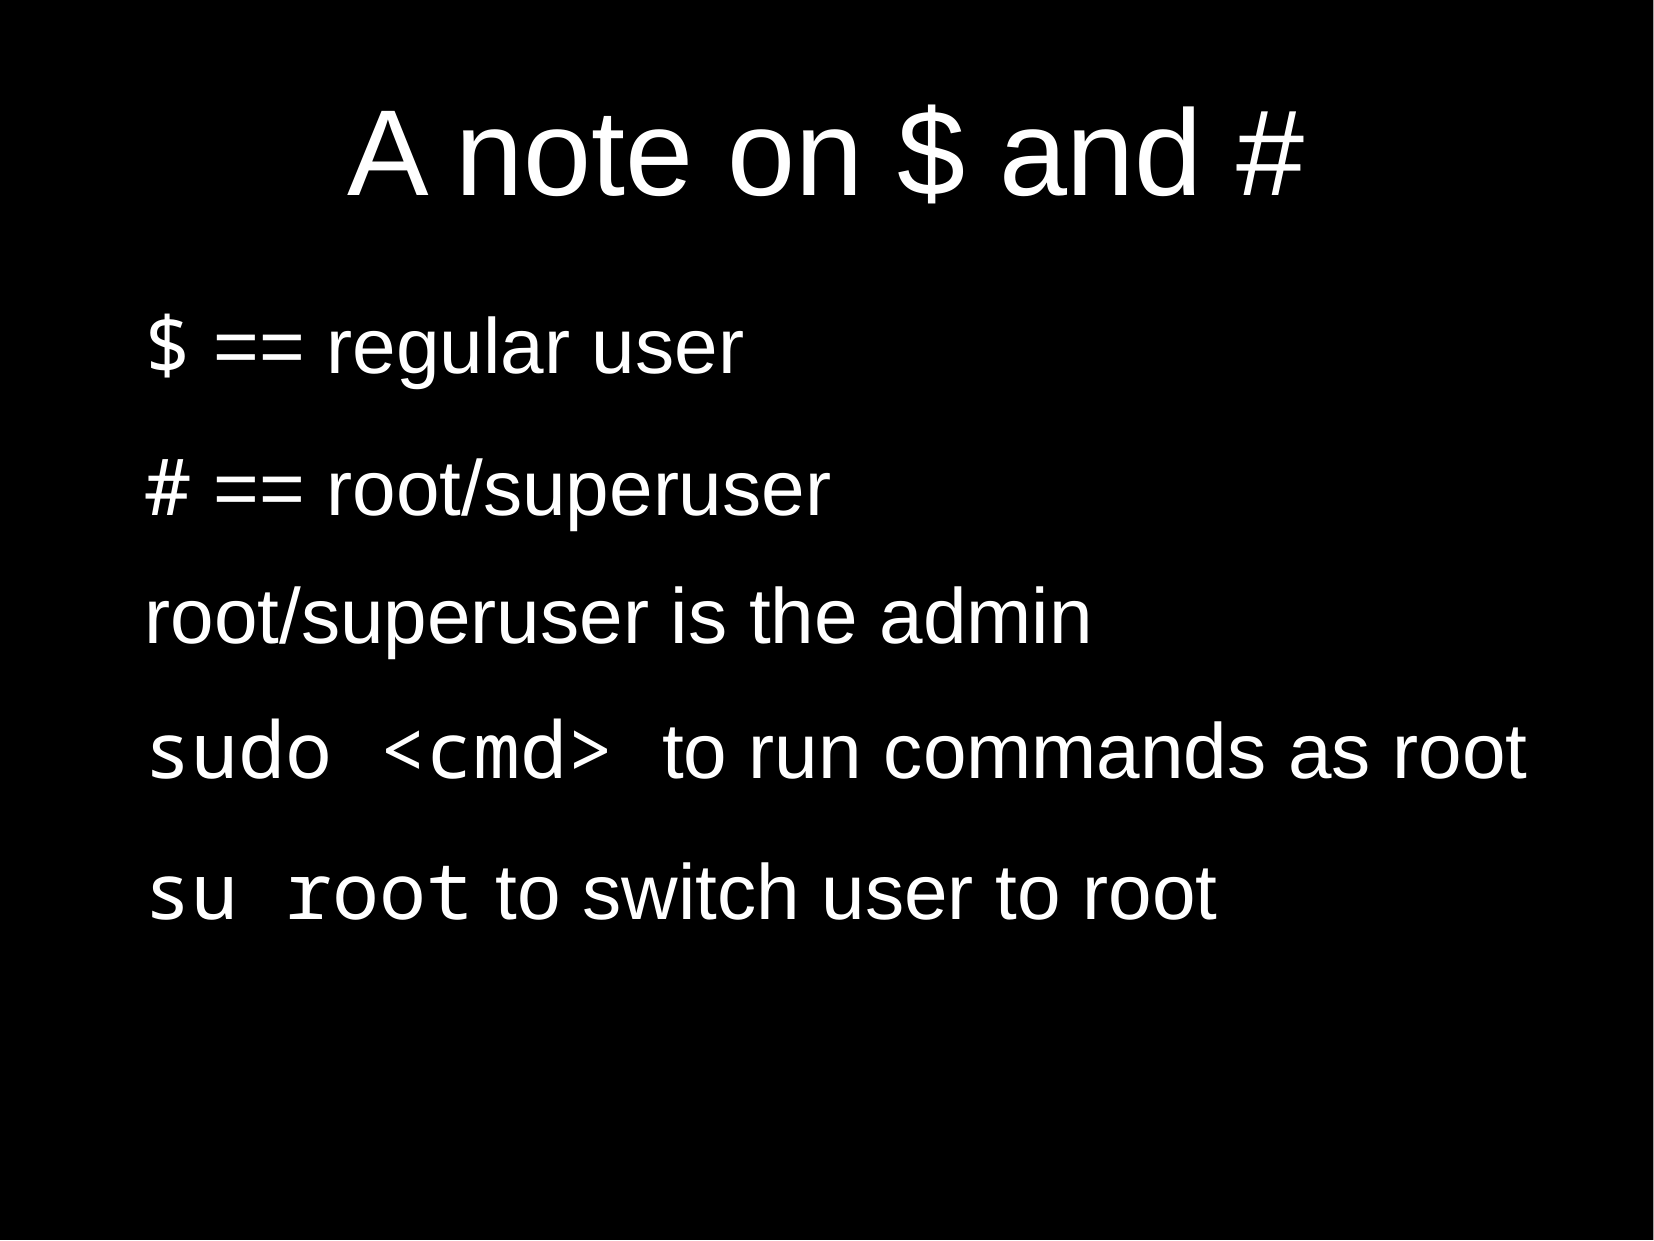

# A note on $ and #
$ == regular user
# == root/superuser
root/superuser is the admin
sudo <cmd> to run commands as root
su root to switch user to root